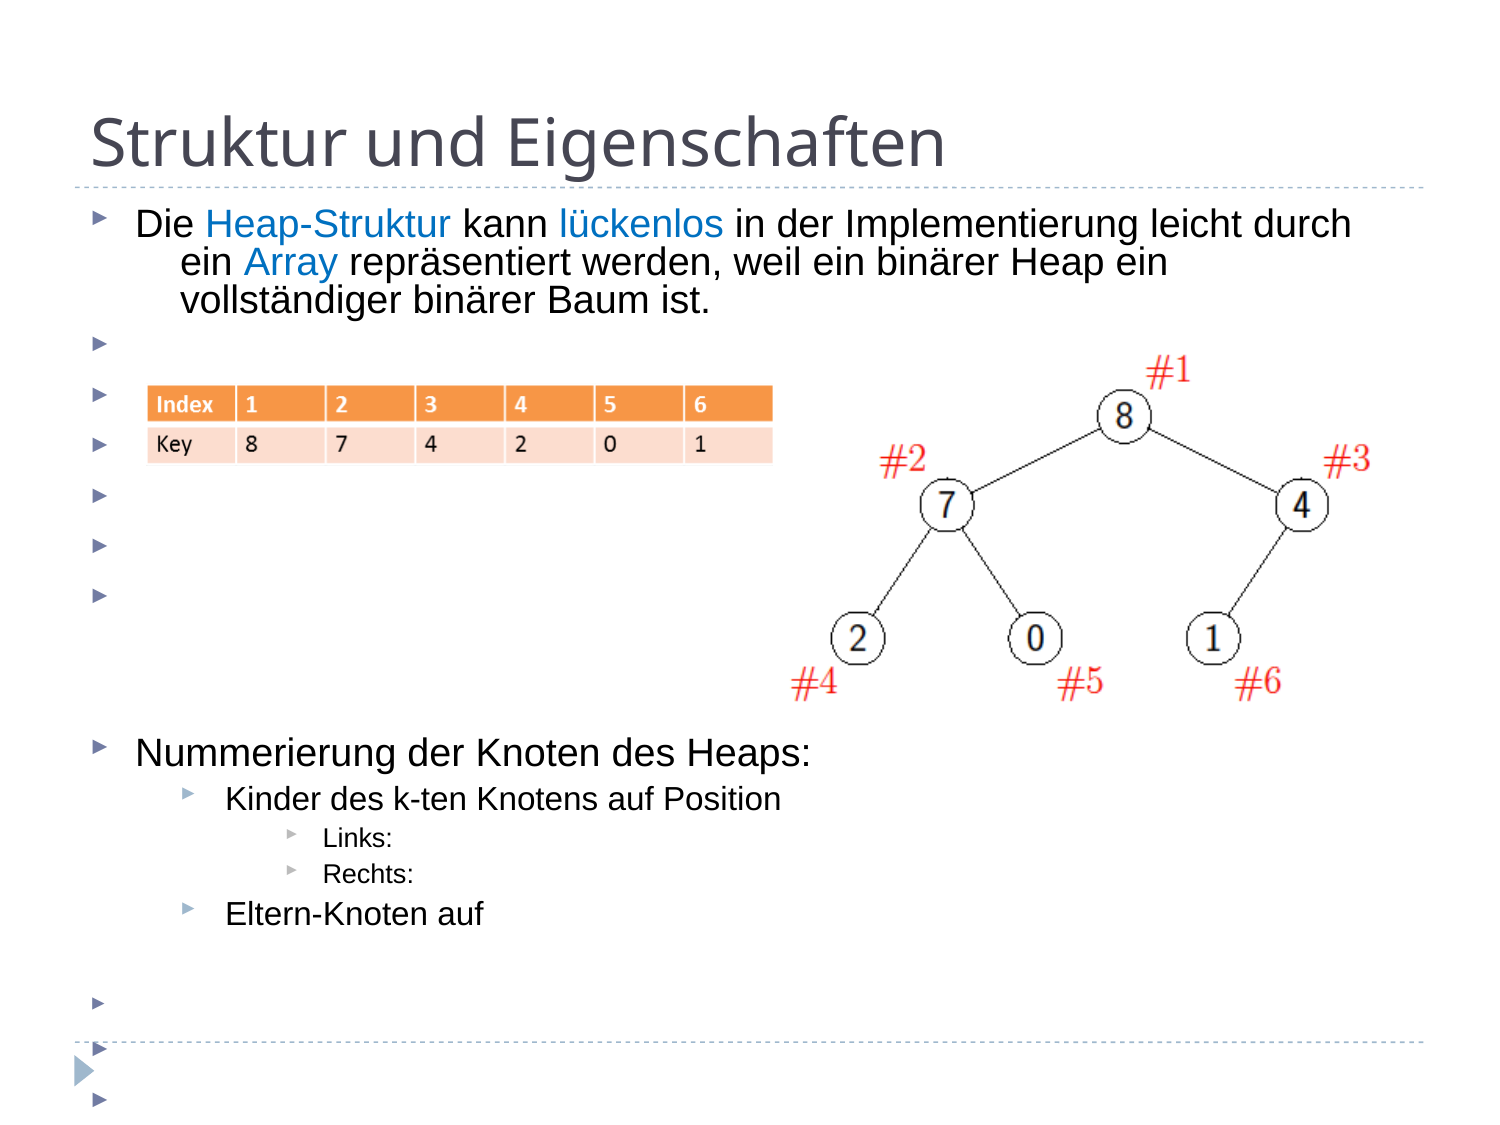

# Struktur und Eigenschaften
Die Heap-Struktur kann lückenlos in der Implementierung leicht durch ein Array repräsentiert werden, weil ein binärer Heap ein vollständiger binärer Baum ist.
Nummerierung der Knoten des Heaps:
Kinder des k-ten Knotens auf Position
Links:
Rechts:
Eltern-Knoten auf